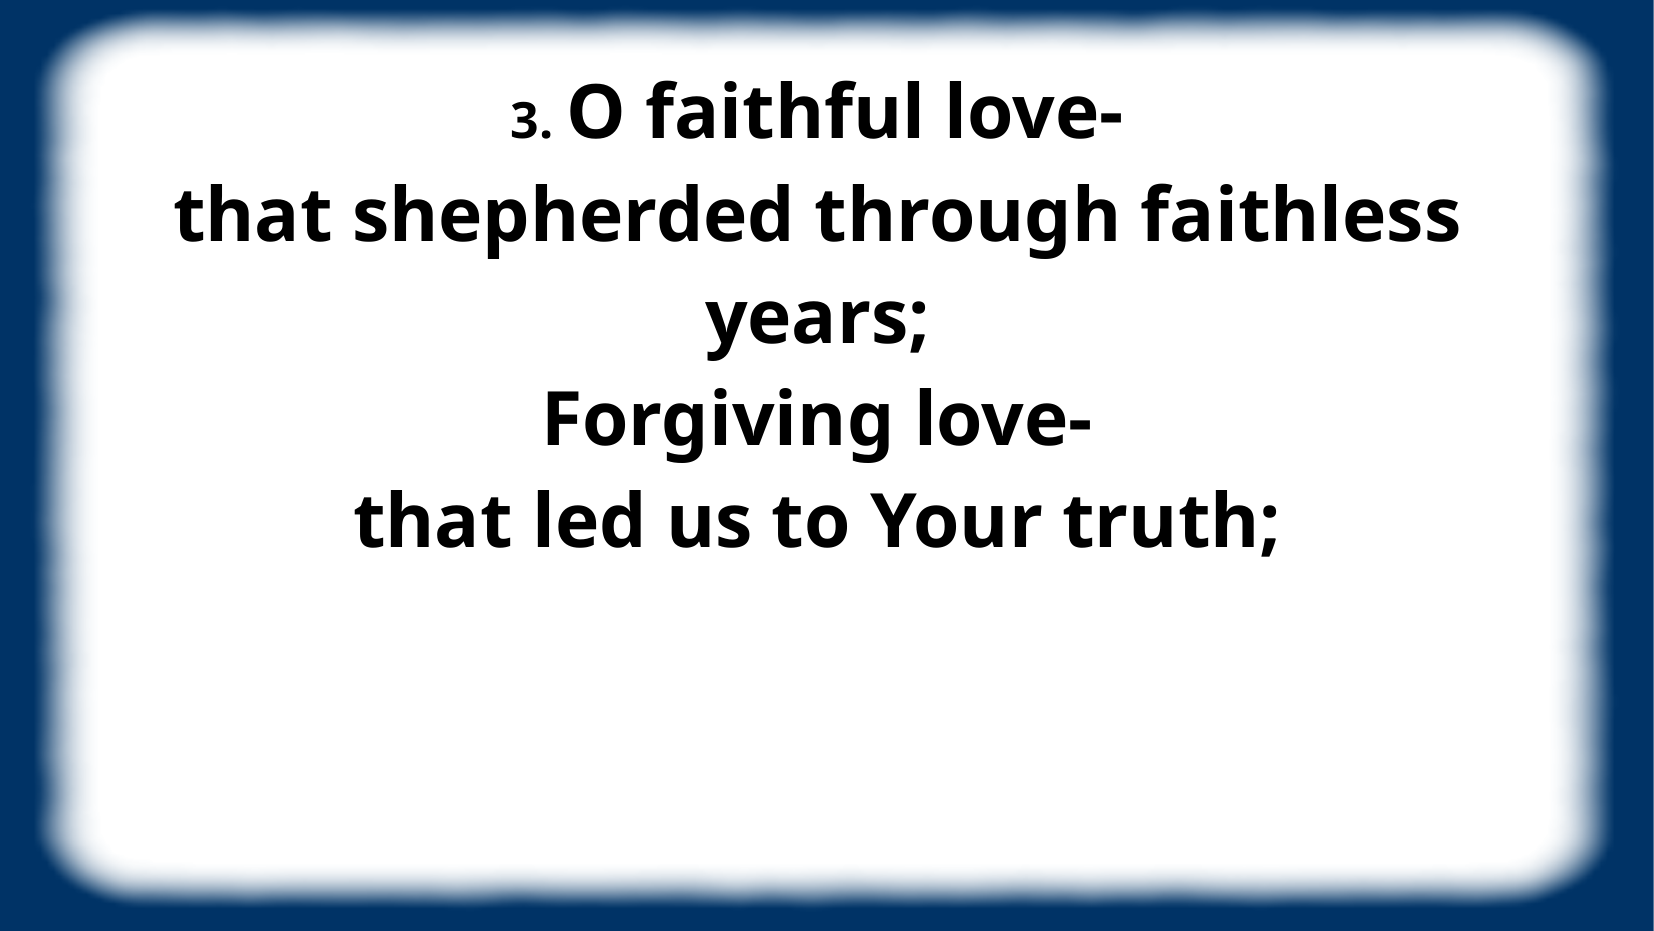

3. O faithful love-
that shepherded through faithless years;
Forgiving love-
that led us to Your truth;